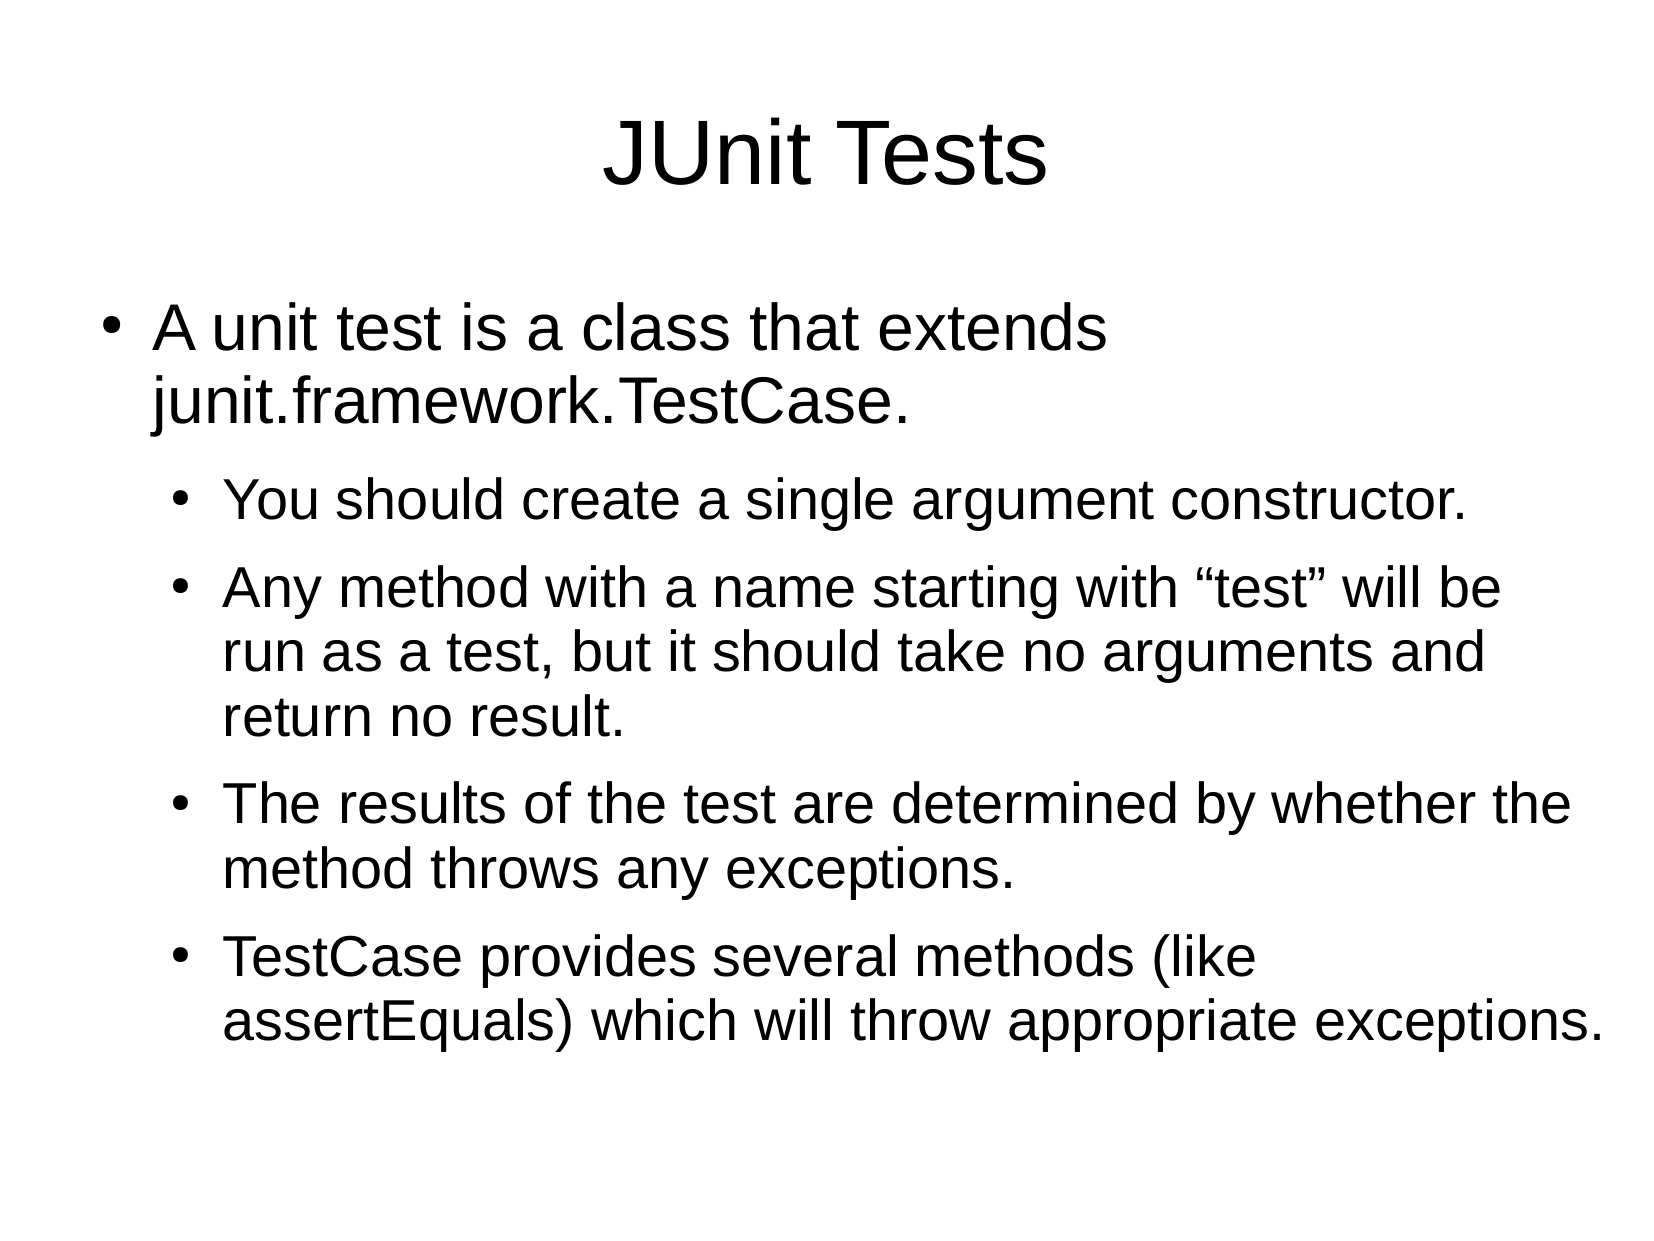

# JUnit Tests
A unit test is a class that extends junit.framework.TestCase.
You should create a single argument constructor.
Any method with a name starting with “test” will be
run as a test, but it should take no arguments and
return no result.
The results of the test are determined by whether the method throws any exceptions.
TestCase provides several methods (like assertEquals) which will throw appropriate exceptions.